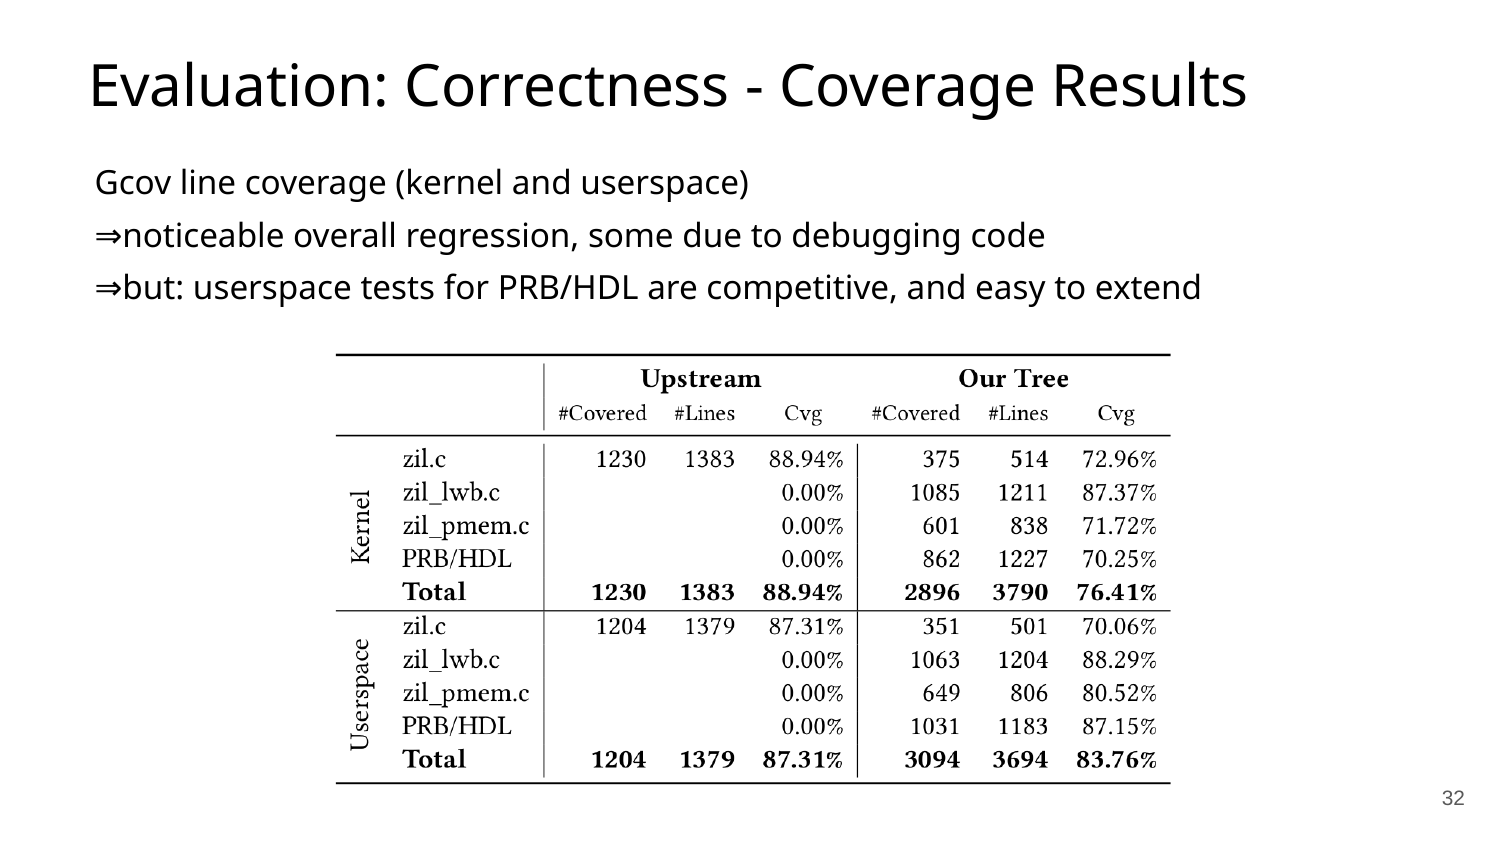

# Evaluation: Correctness - Coverage Results
Gcov line coverage (kernel and userspace)
⇒noticeable overall regression, some due to debugging code
⇒but: userspace tests for PRB/HDL are competitive, and easy to extend